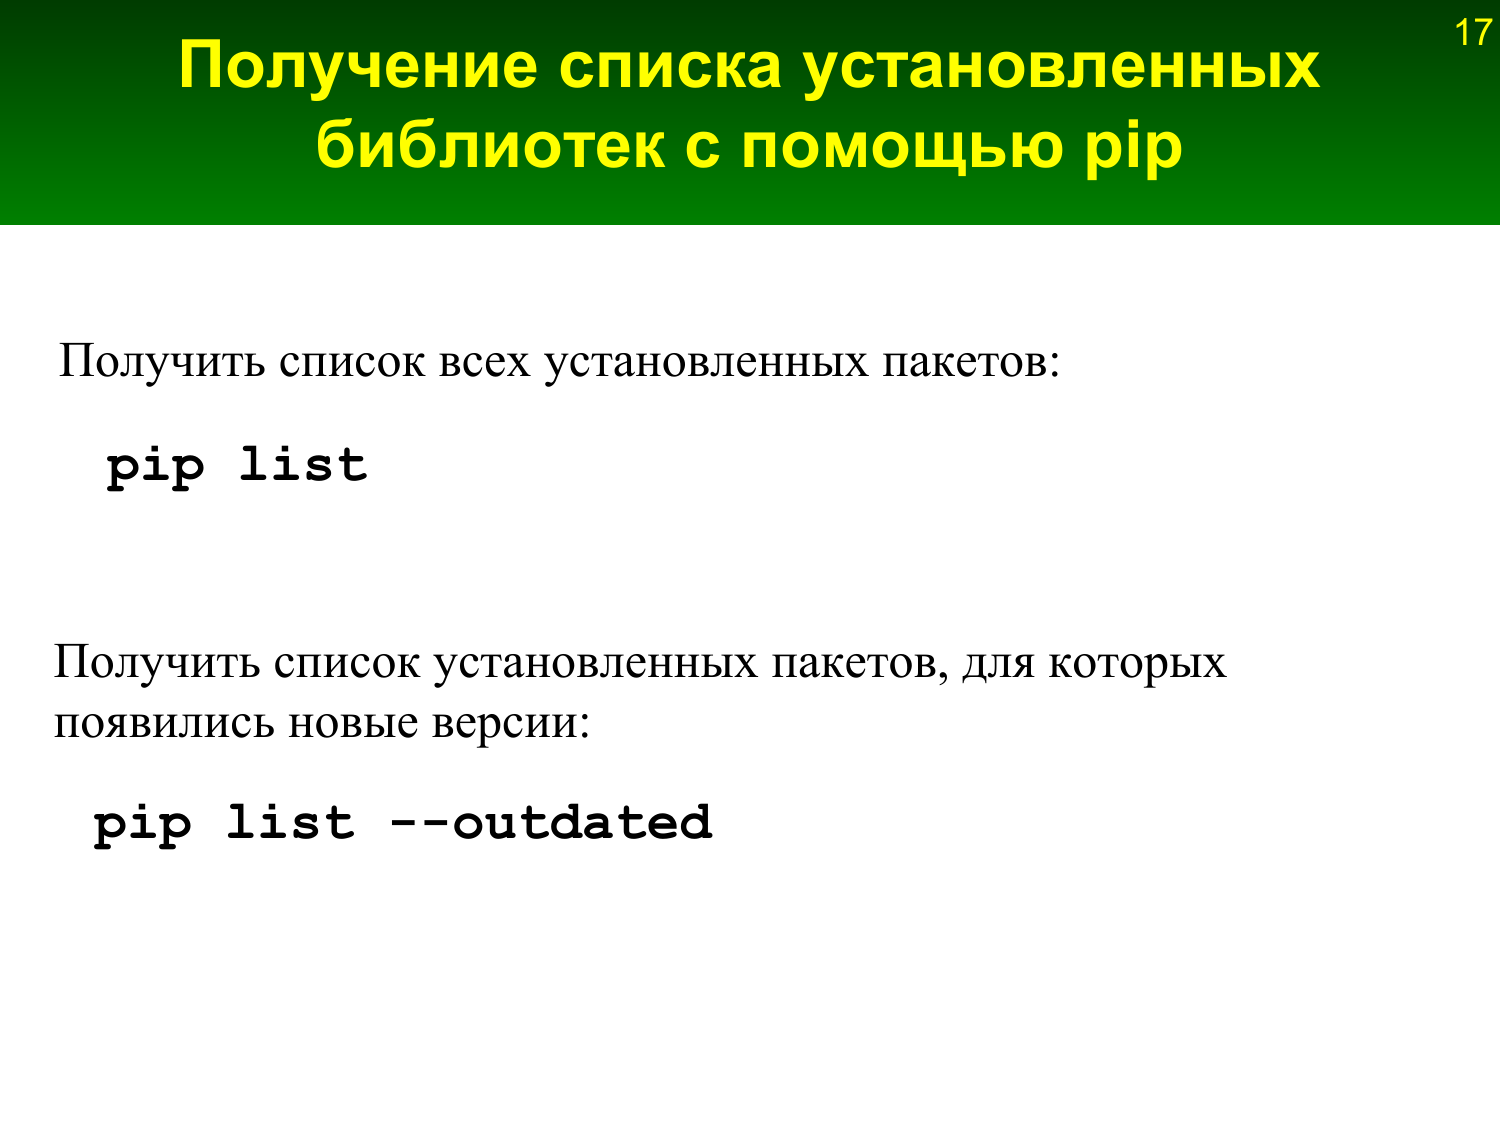

# Получение списка установленных библиотек с помощью pip
Получить список всех установленных пакетов:
pip list
Получить список установленных пакетов, для которых
появились новые версии:
pip list --outdated